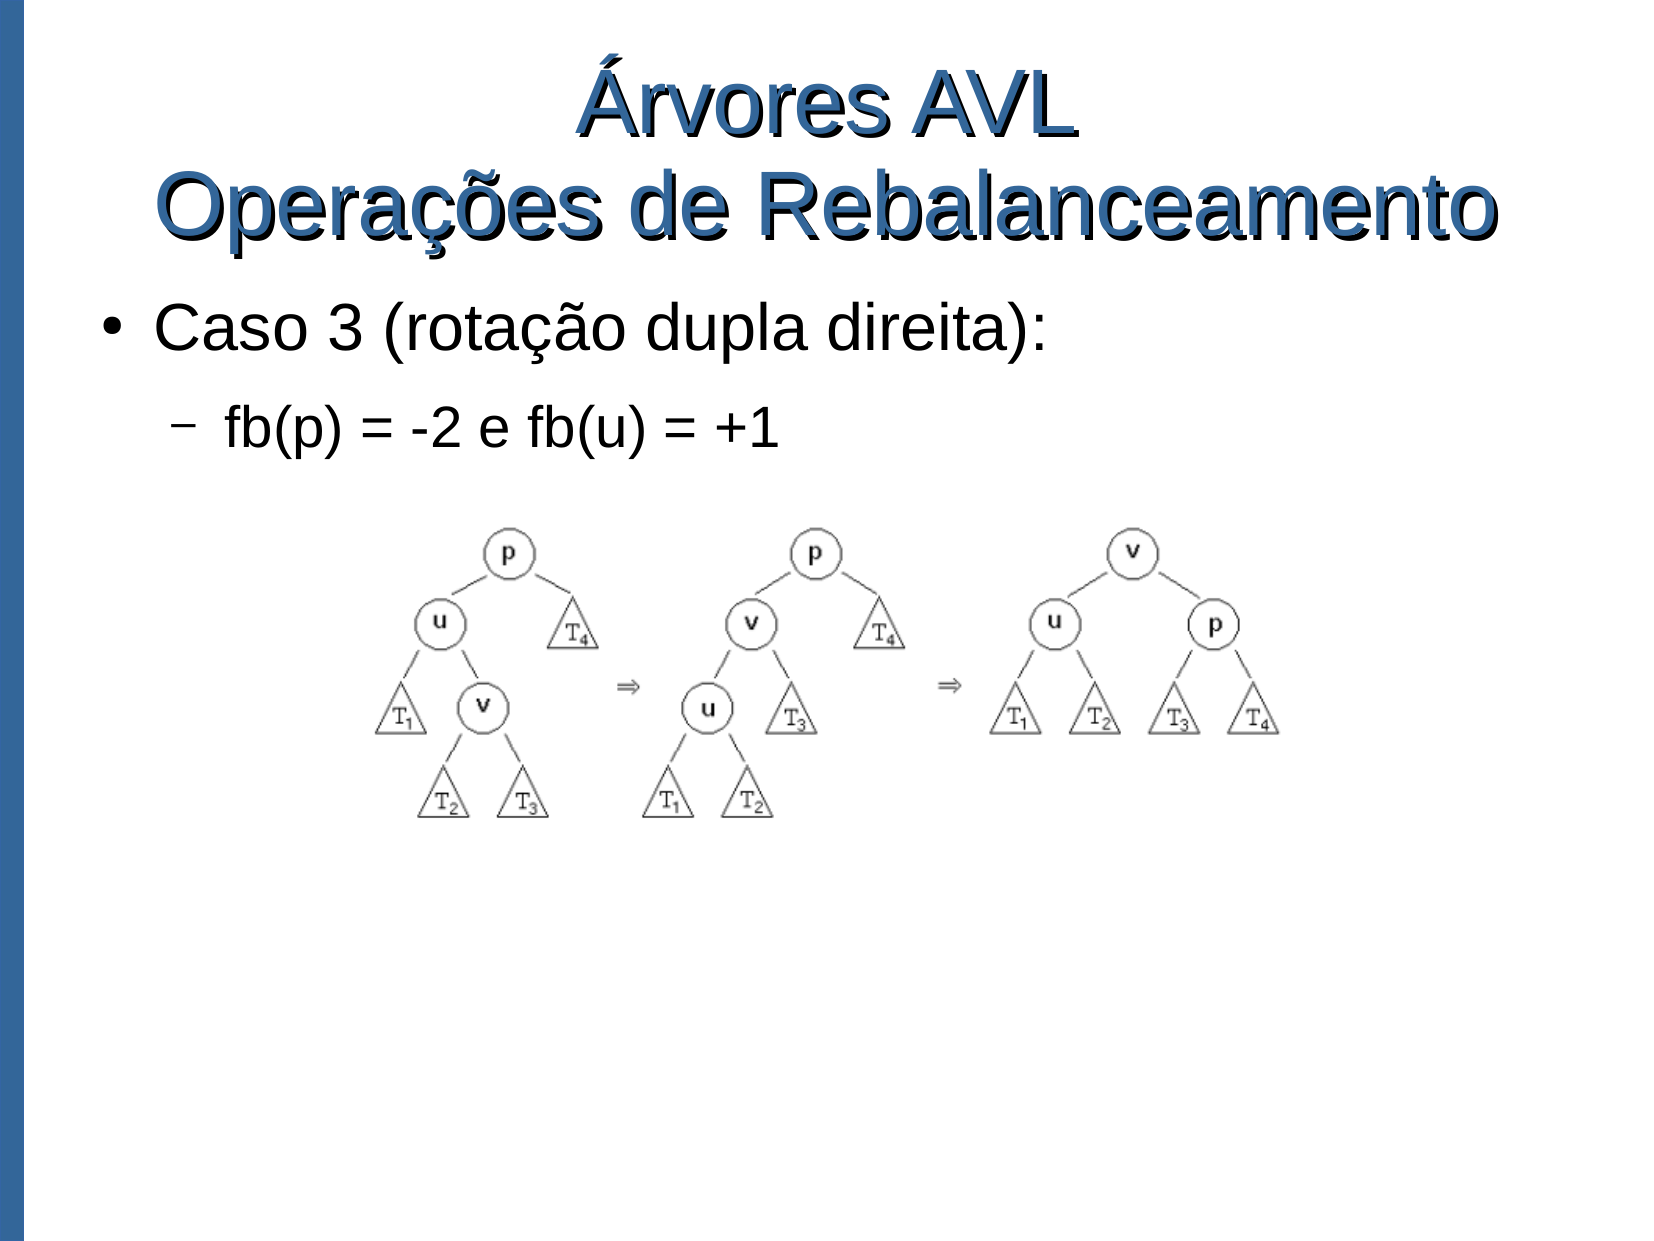

# Árvores AVL Operações de Rebalanceamento
Caso 3 (rotação dupla direita):
fb(p) = -2 e fb(u) = +1